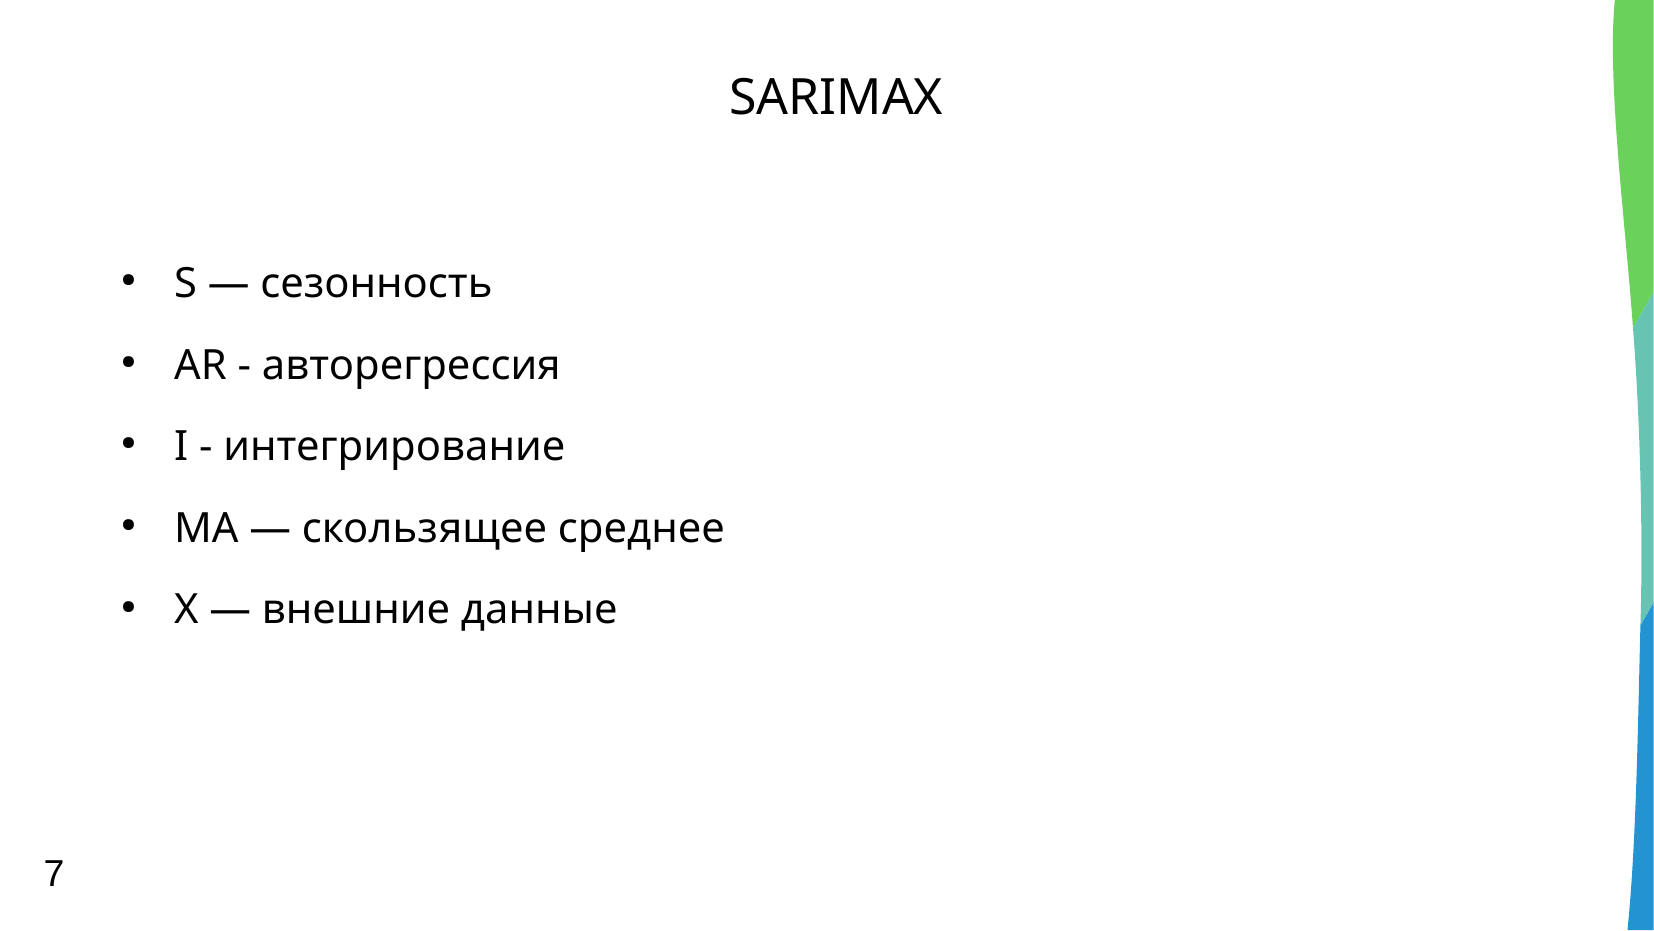

# SARIMAX
S — сезонность
AR - авторегрессия
I - интегрирование
MA — скользящее среднее
X — внешние данные